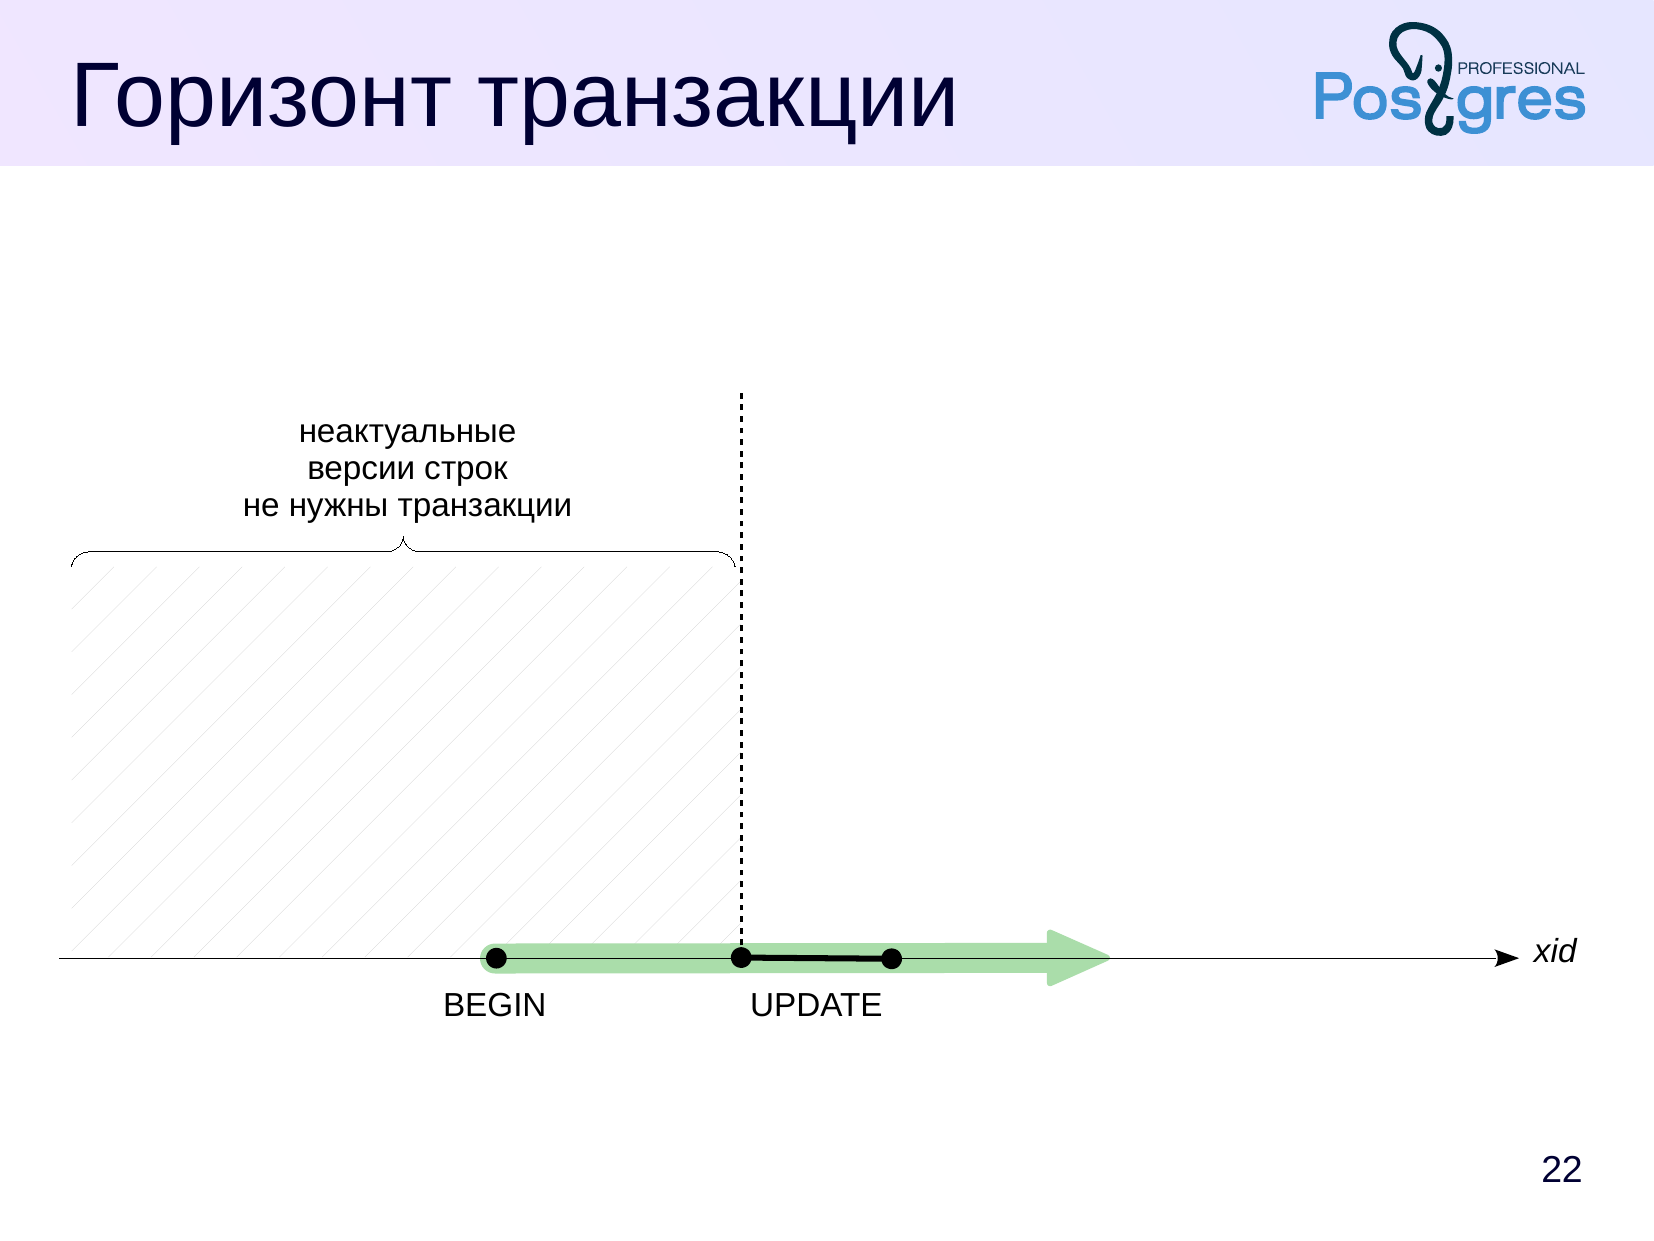

# Горизонт транзакции
неактуальные
версии строк
не нужны транзакции
xid
BEGIN
UPDATE